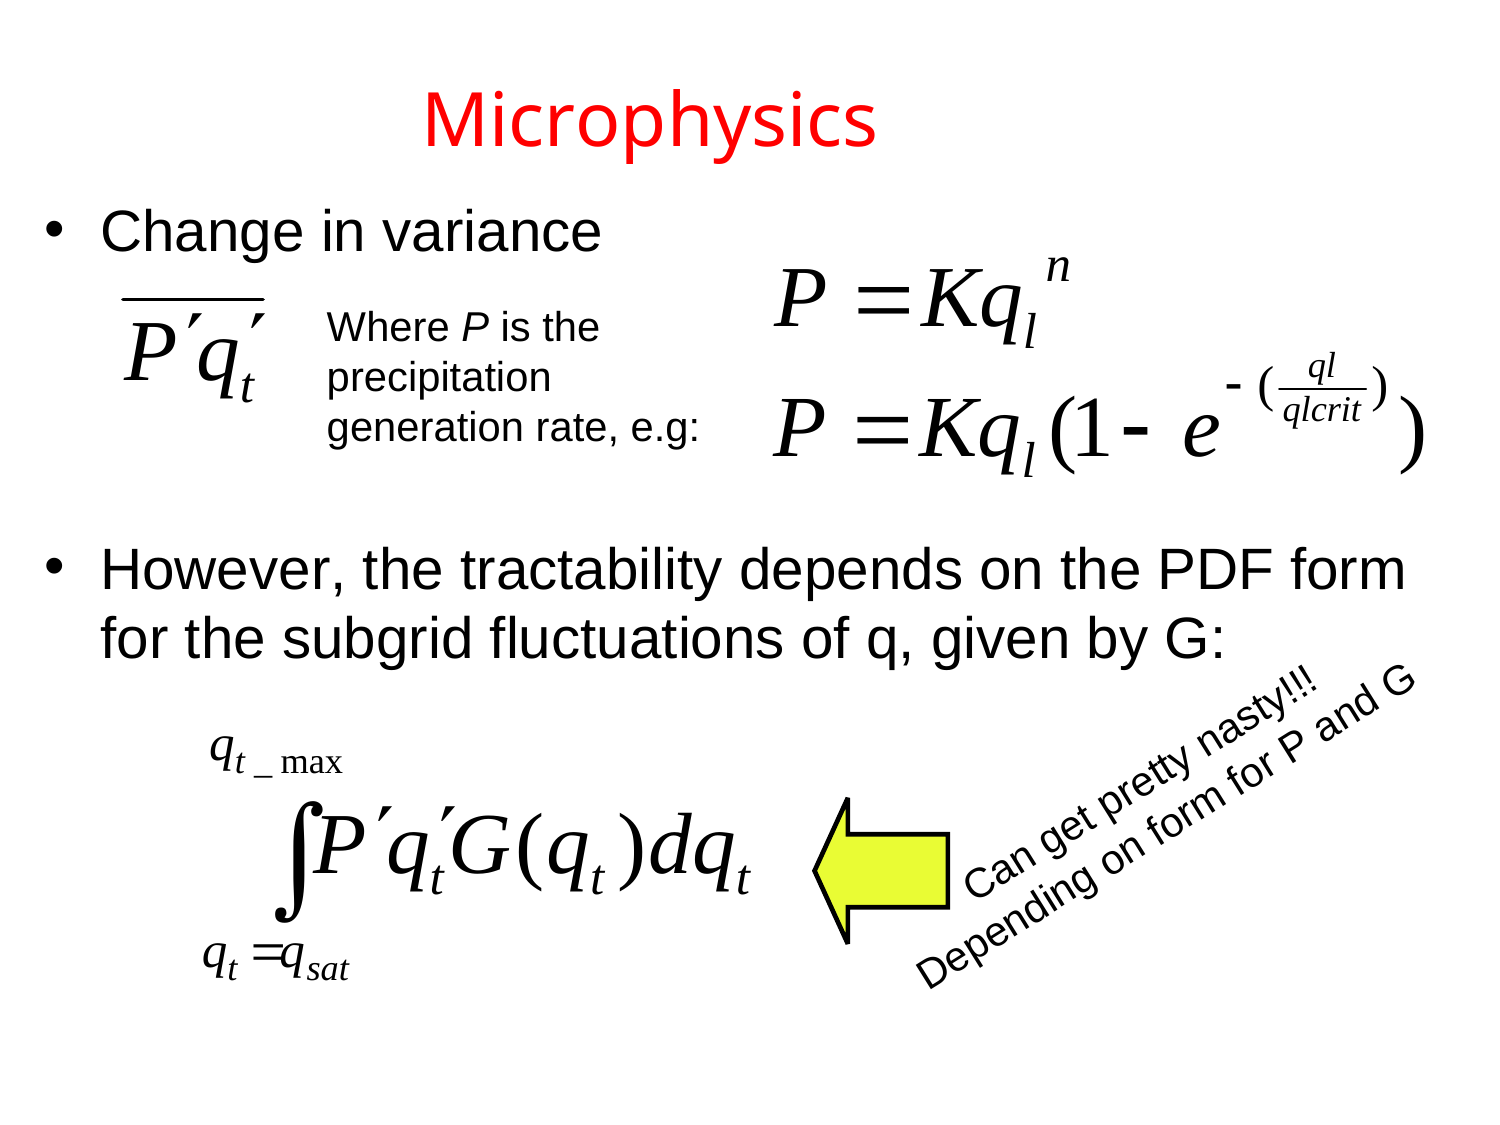

# Microphysics
Change in variance
However, the tractability depends on the PDF form for the subgrid fluctuations of q, given by G:
Where P is the precipitation generation rate, e.g:
Can get pretty nasty!!!
Depending on form for P and G